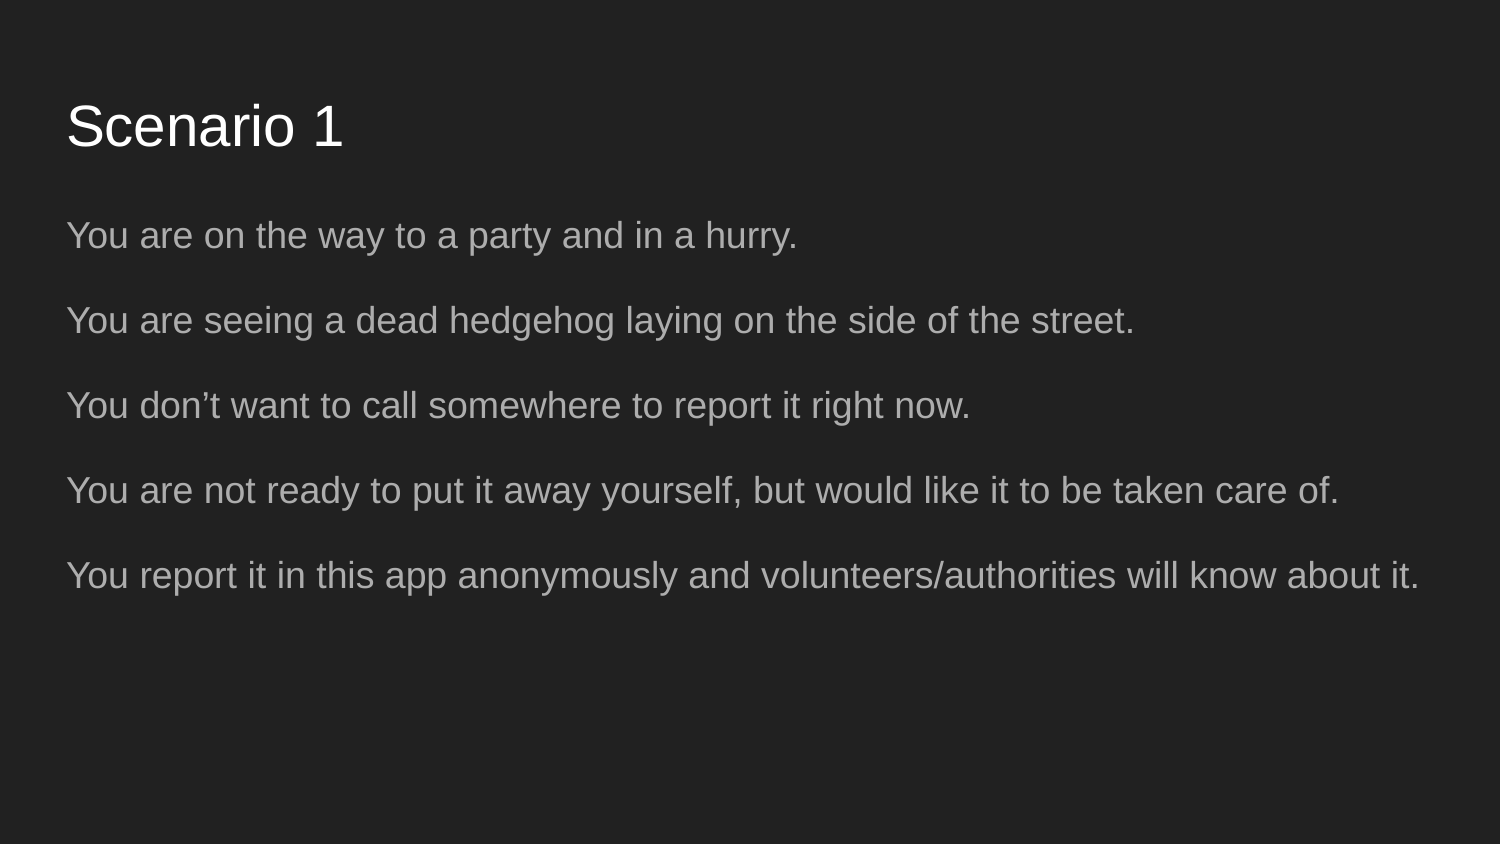

# Scenario 1
You are on the way to a party and in a hurry.
You are seeing a dead hedgehog laying on the side of the street.
You don’t want to call somewhere to report it right now.
You are not ready to put it away yourself, but would like it to be taken care of.
You report it in this app anonymously and volunteers/authorities will know about it.